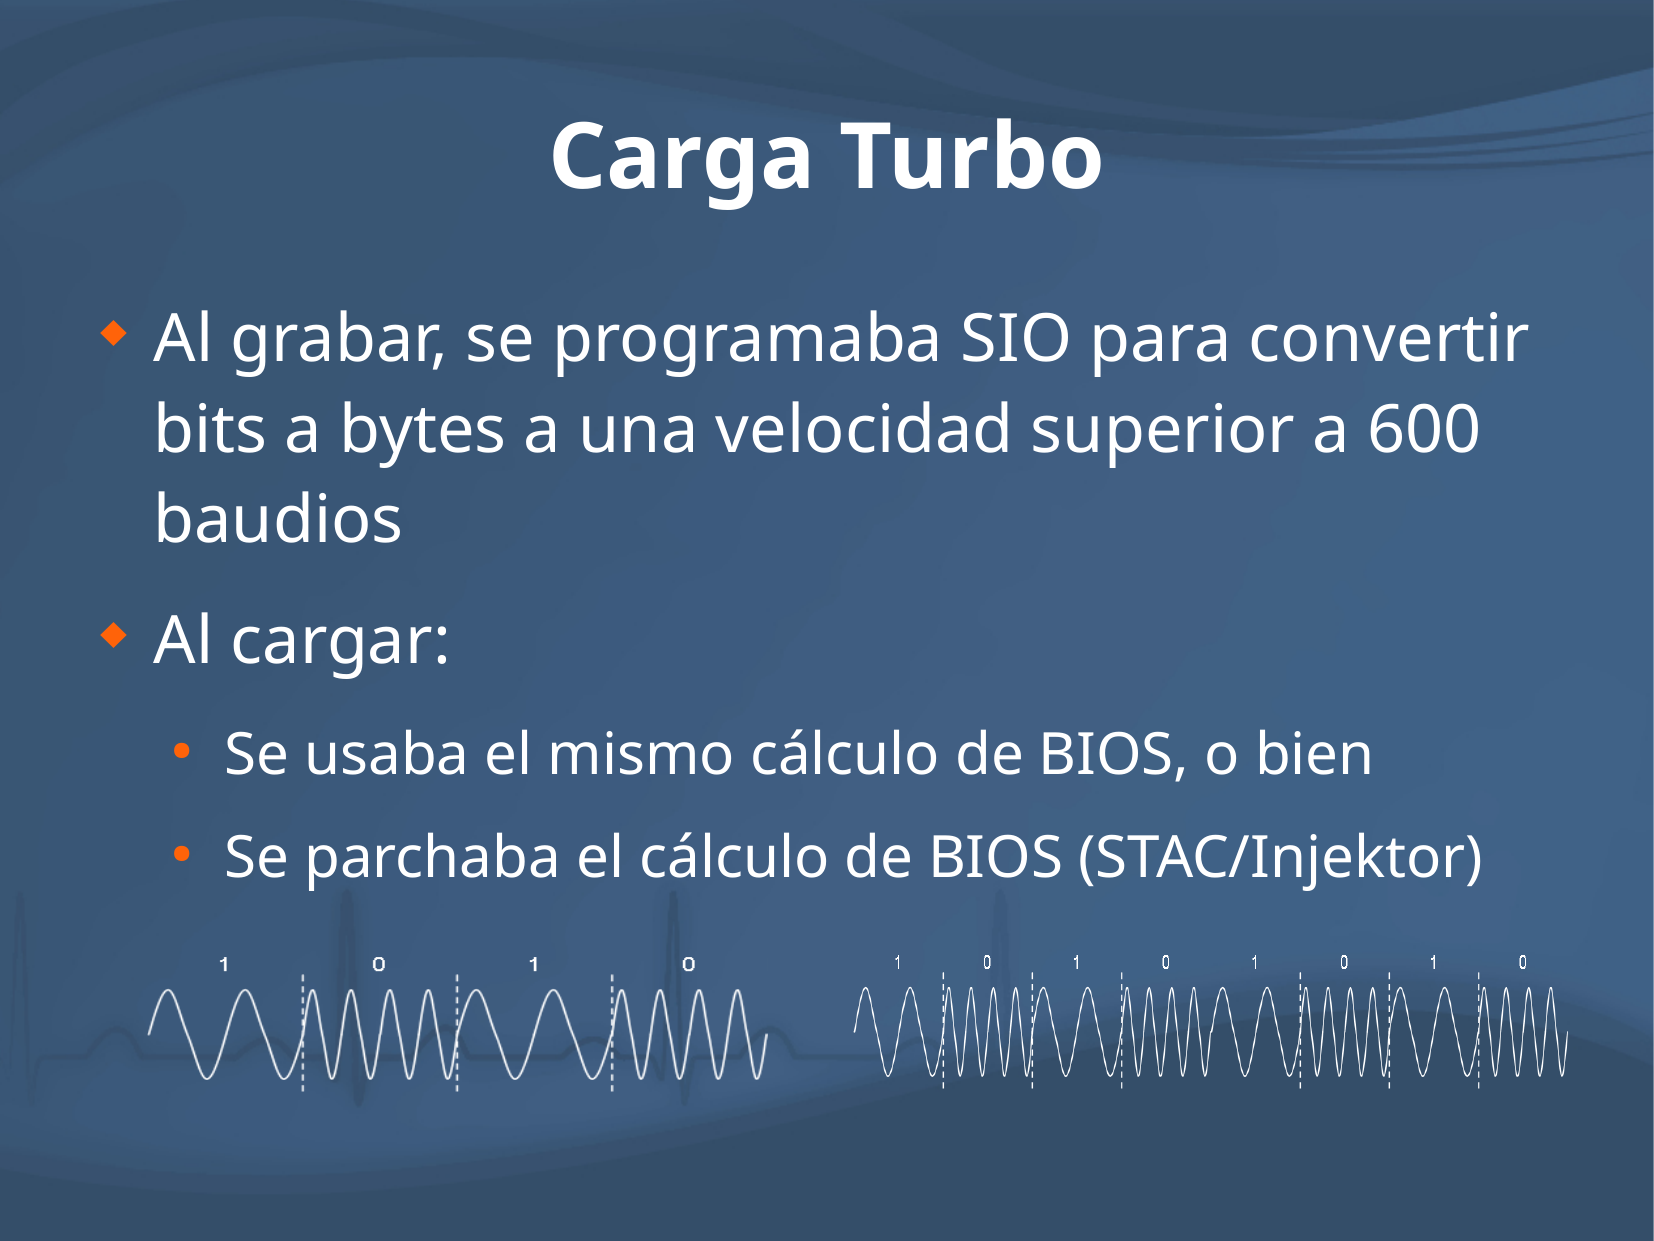

# Carga Turbo
Al grabar, se programaba SIO para convertir bits a bytes a una velocidad superior a 600 baudios
Al cargar:
Se usaba el mismo cálculo de BIOS, o bien
Se parchaba el cálculo de BIOS (STAC/Injektor)